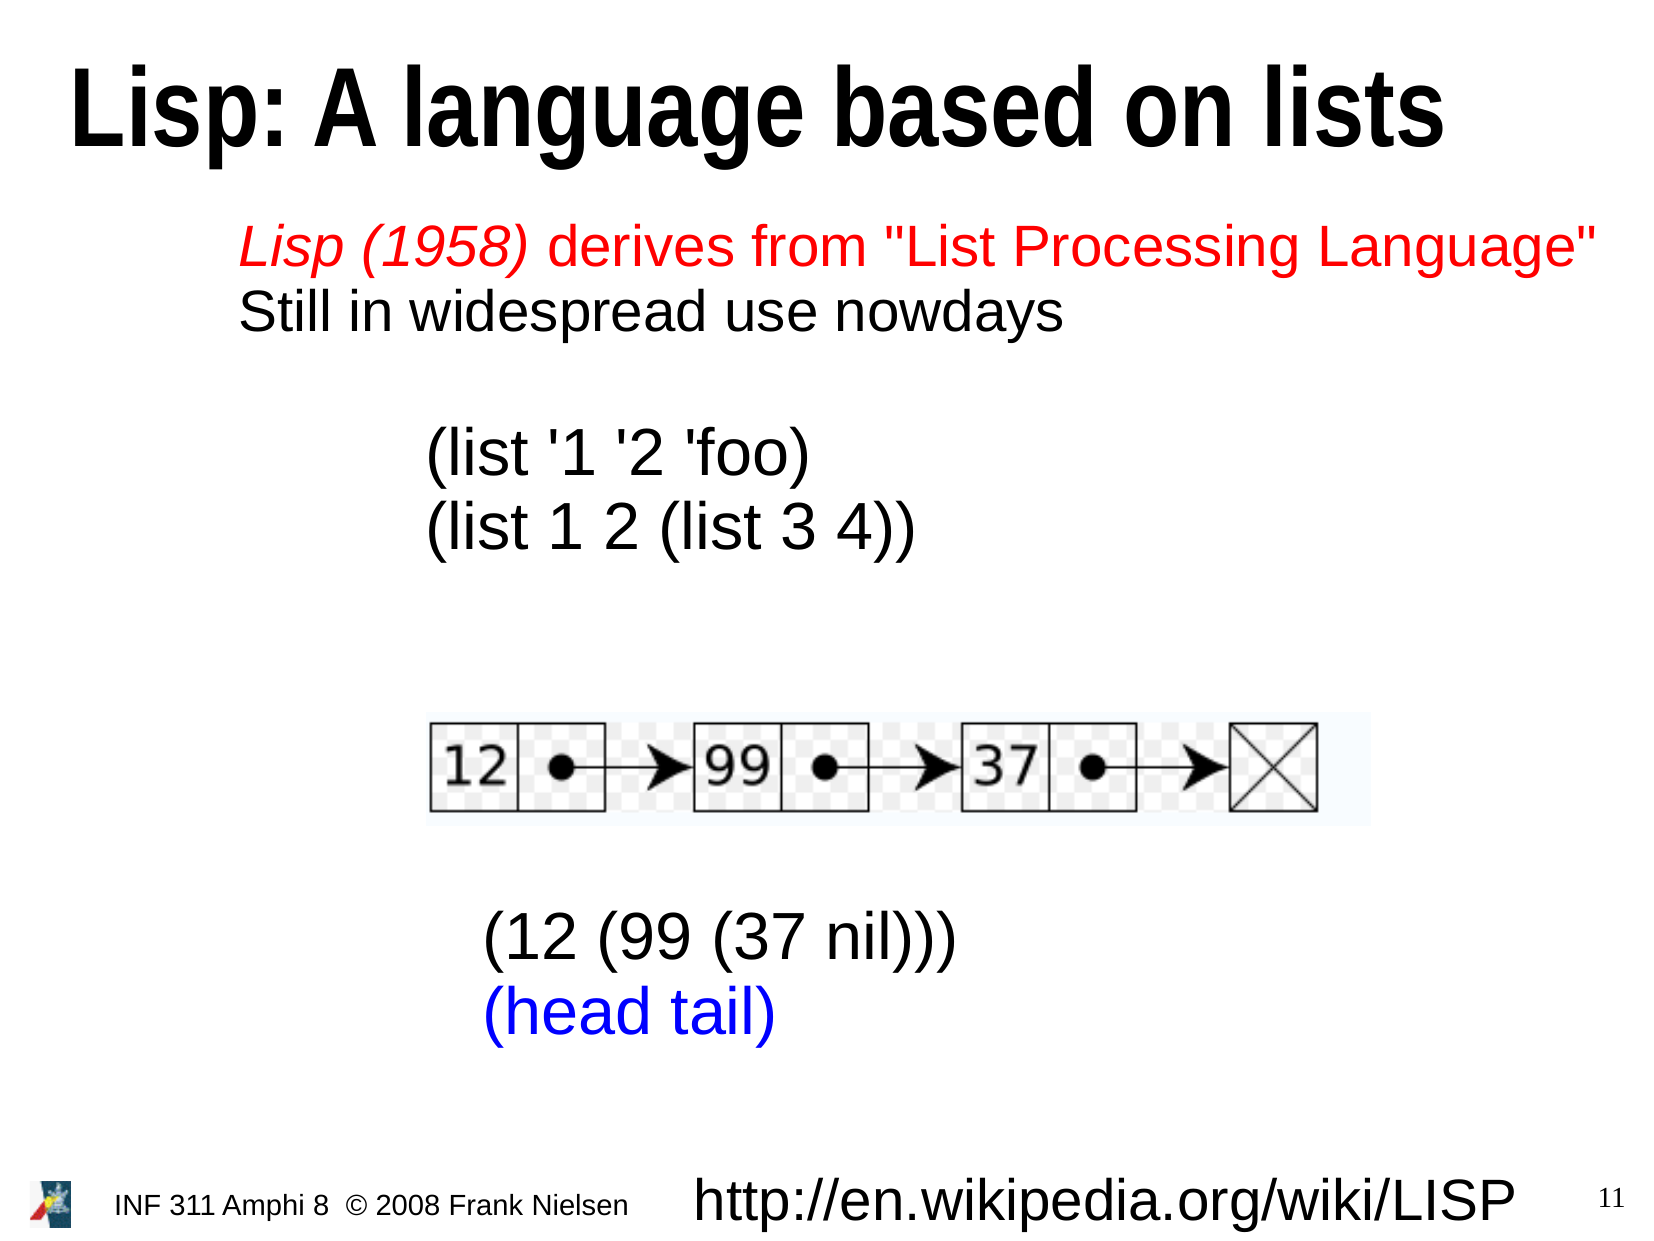

Lisp: A language based on lists
Lisp (1958) derives from "List Processing Language"
Still in widespread use nowdays
(list '1 '2 'foo)
(list 1 2 (list 3 4))
(12 (99 (37 nil)))
(head tail)
http://en.wikipedia.org/wiki/LISP